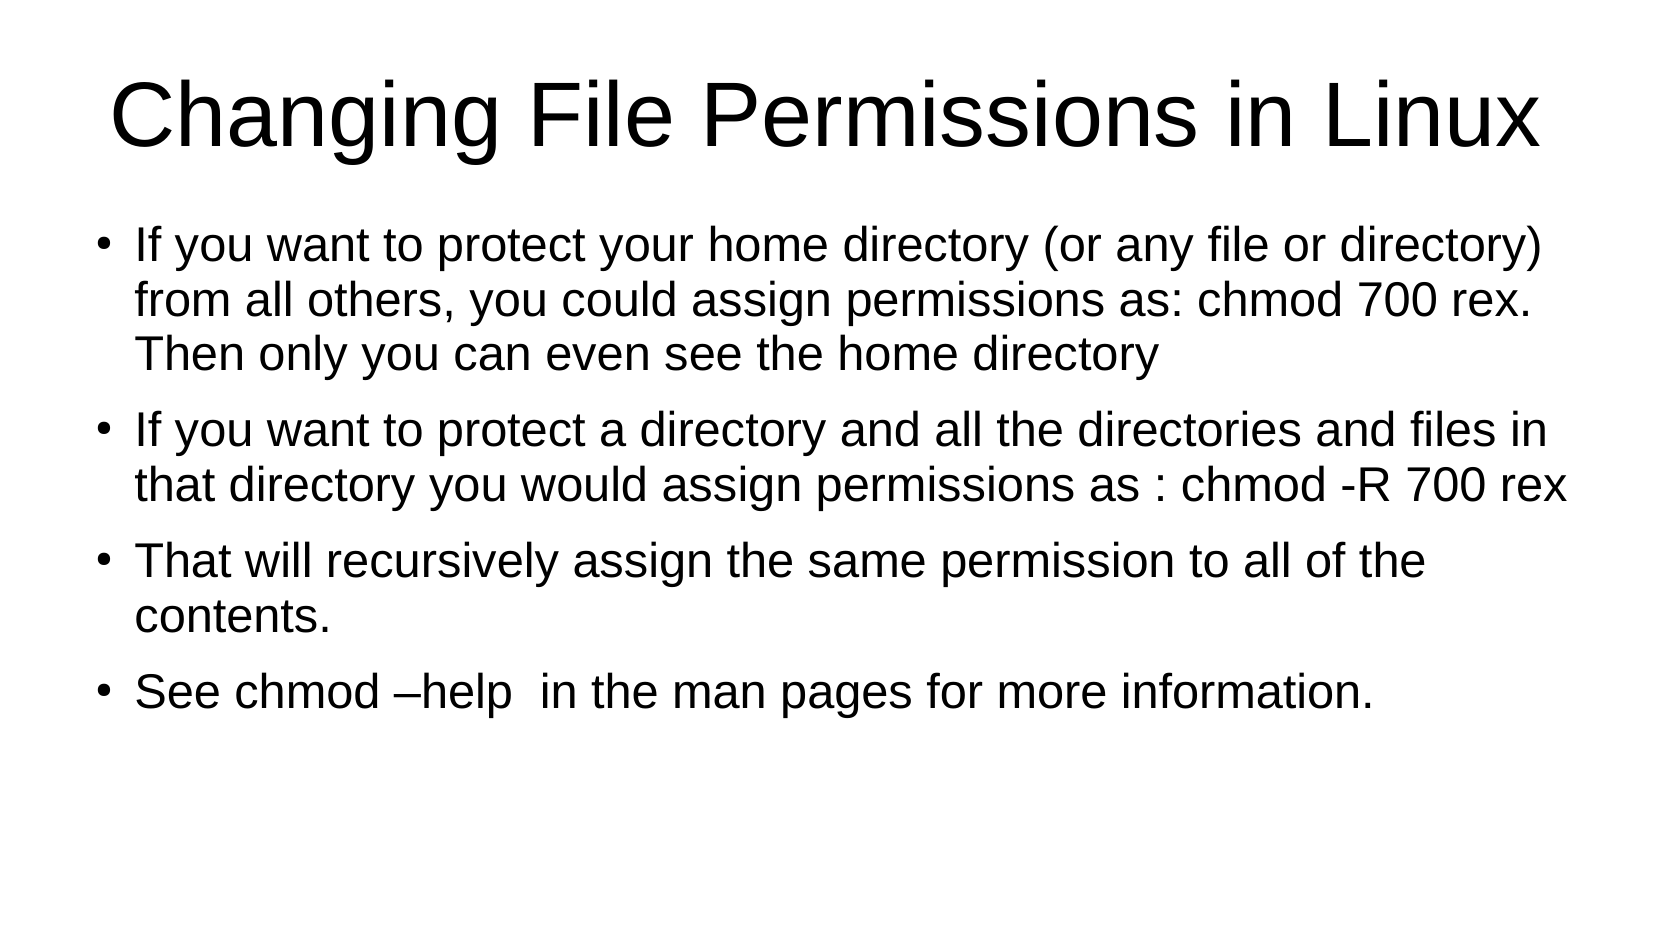

# Changing File Permissions in Linux
If you want to protect your home directory (or any file or directory) from all others, you could assign permissions as: chmod 700 rex. Then only you can even see the home directory
If you want to protect a directory and all the directories and files in that directory you would assign permissions as : chmod -R 700 rex
That will recursively assign the same permission to all of the contents.
See chmod –help in the man pages for more information.